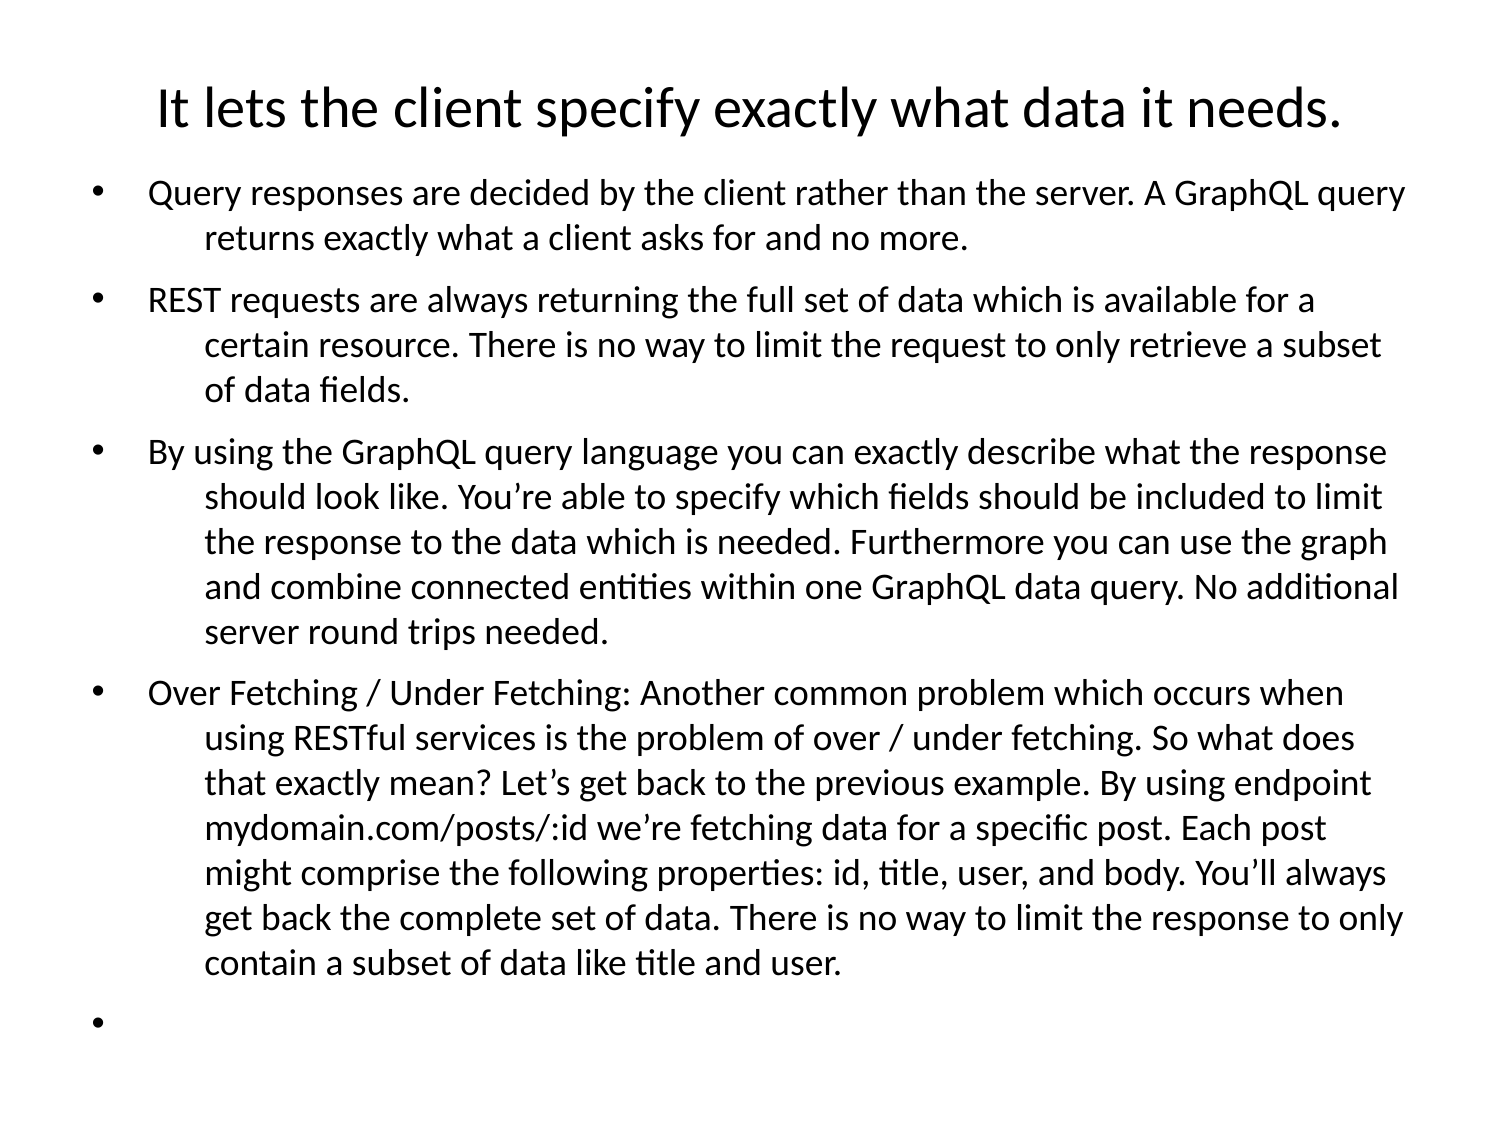

# It lets the client specify exactly what data it needs.
Query responses are decided by the client rather than the server. A GraphQL query returns exactly what a client asks for and no more.
REST requests are always returning the full set of data which is available for a certain resource. There is no way to limit the request to only retrieve a subset of data fields.
By using the GraphQL query language you can exactly describe what the response should look like. You’re able to specify which fields should be included to limit the response to the data which is needed. Furthermore you can use the graph and combine connected entities within one GraphQL data query. No additional server round trips needed.
Over Fetching / Under Fetching: Another common problem which occurs when using RESTful services is the problem of over / under fetching. So what does that exactly mean? Let’s get back to the previous example. By using endpoint mydomain.com/posts/:id we’re fetching data for a specific post. Each post might comprise the following properties: id, title, user, and body. You’ll always get back the complete set of data. There is no way to limit the response to only contain a subset of data like title and user.